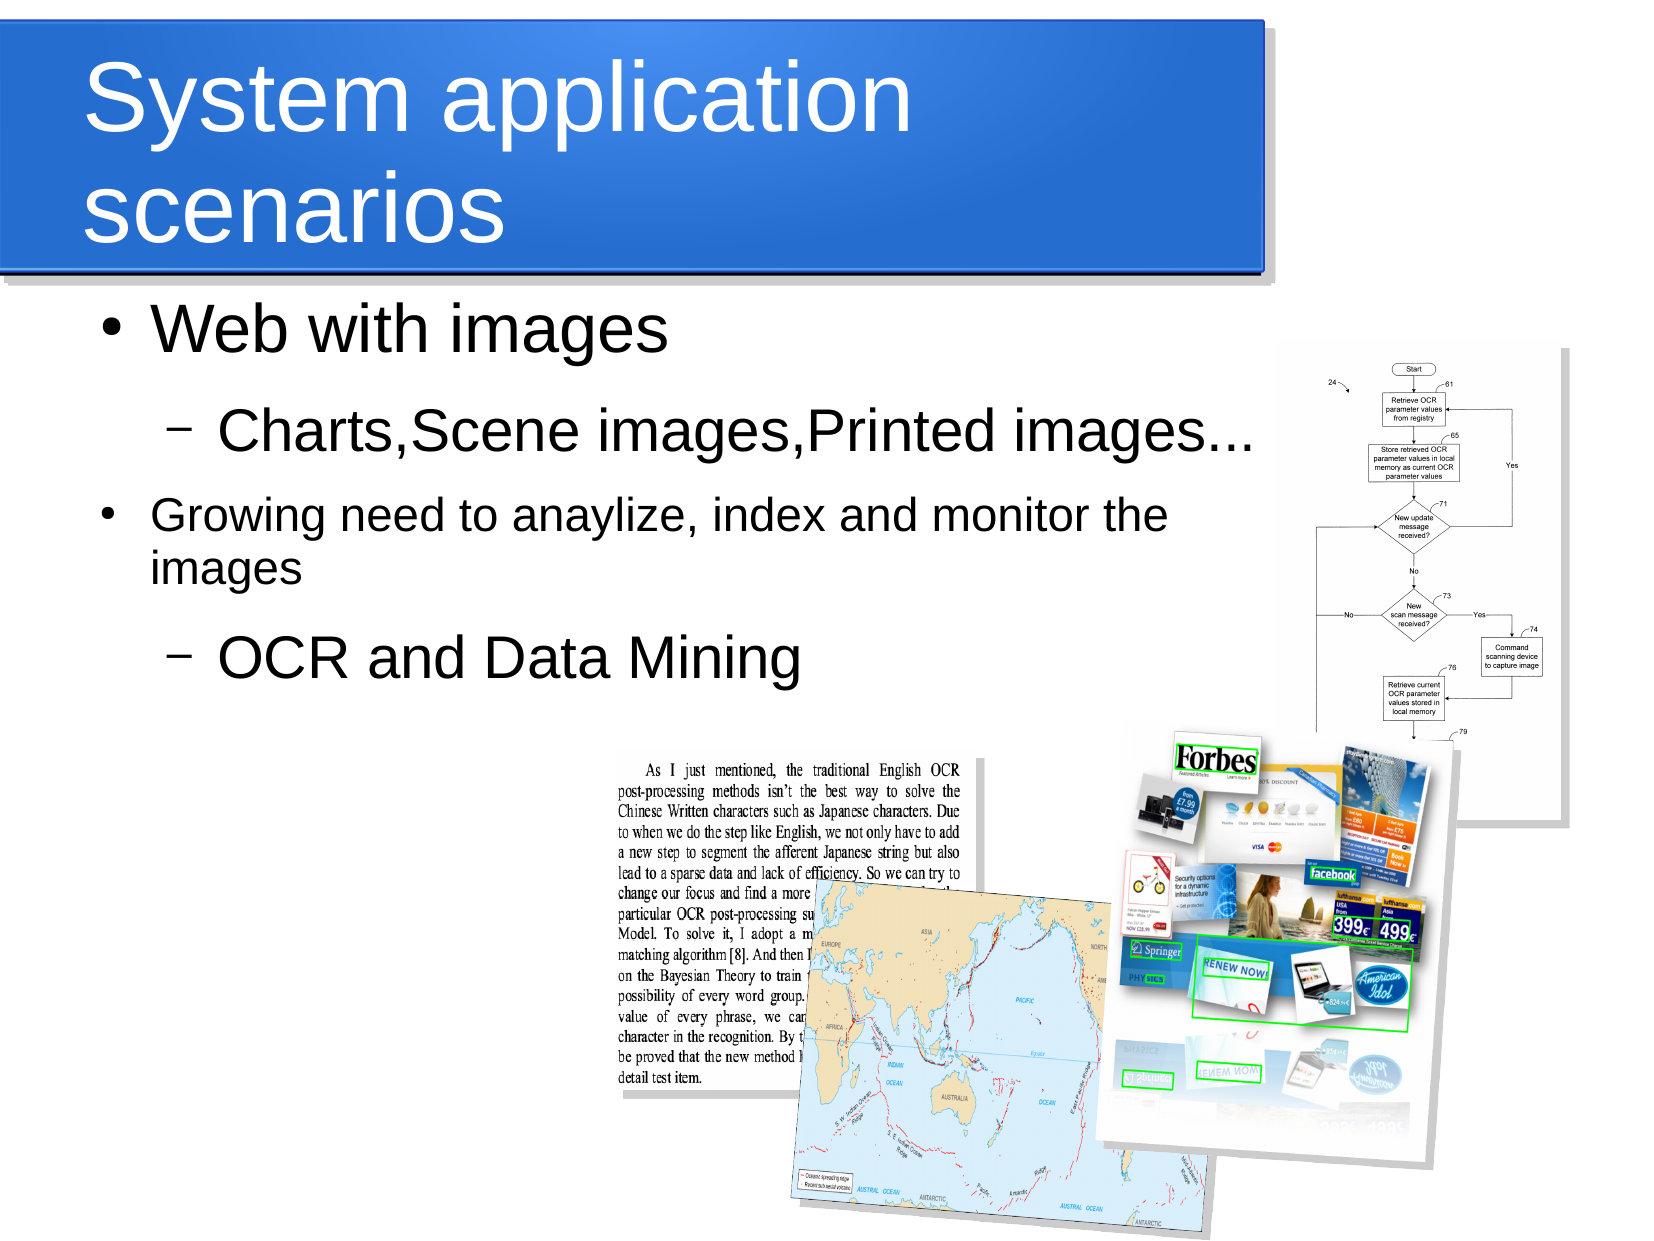

# System application scenarios
Web with images
Charts,Scene images,Printed images...
Growing need to anaylize, index and monitor the images
OCR and Data Mining